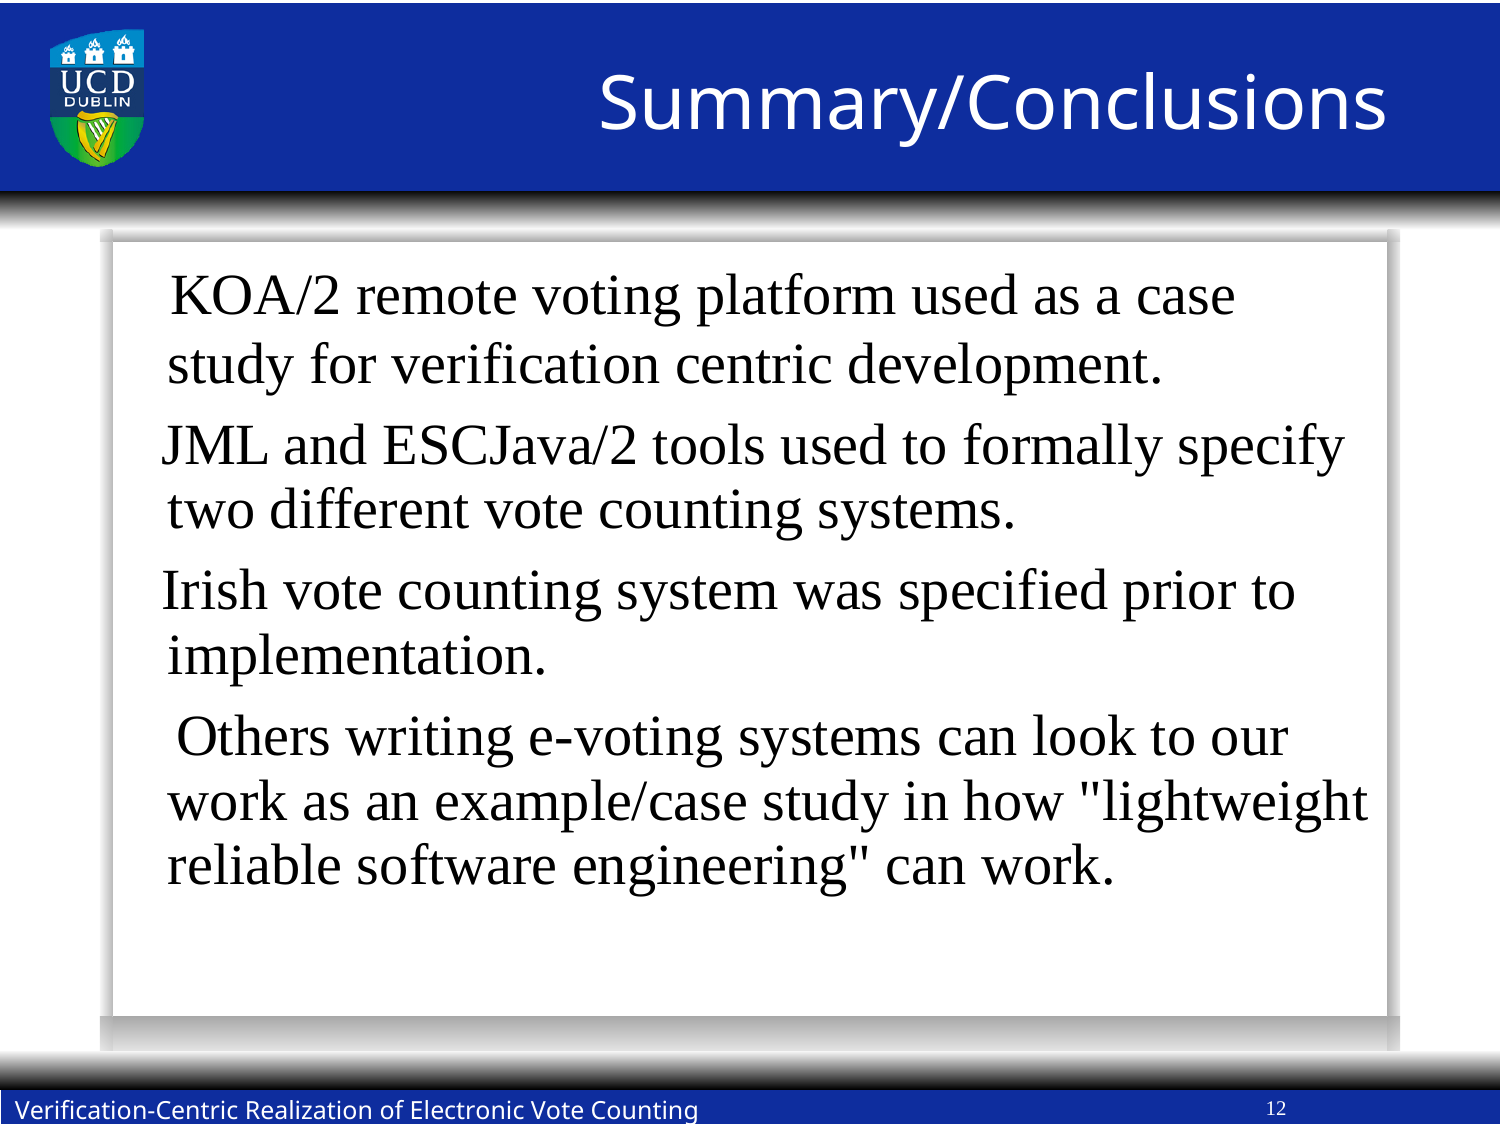

# Summary/Conclusions
 KOA/2 remote voting platform used as a case study for verification centric development.
 JML and ESCJava/2 tools used to formally specify two different vote counting systems.
 Irish vote counting system was specified prior to implementation.
 Others writing e-voting systems can look to our work as an example/case study in how "lightweight reliable software engineering" can work.
12